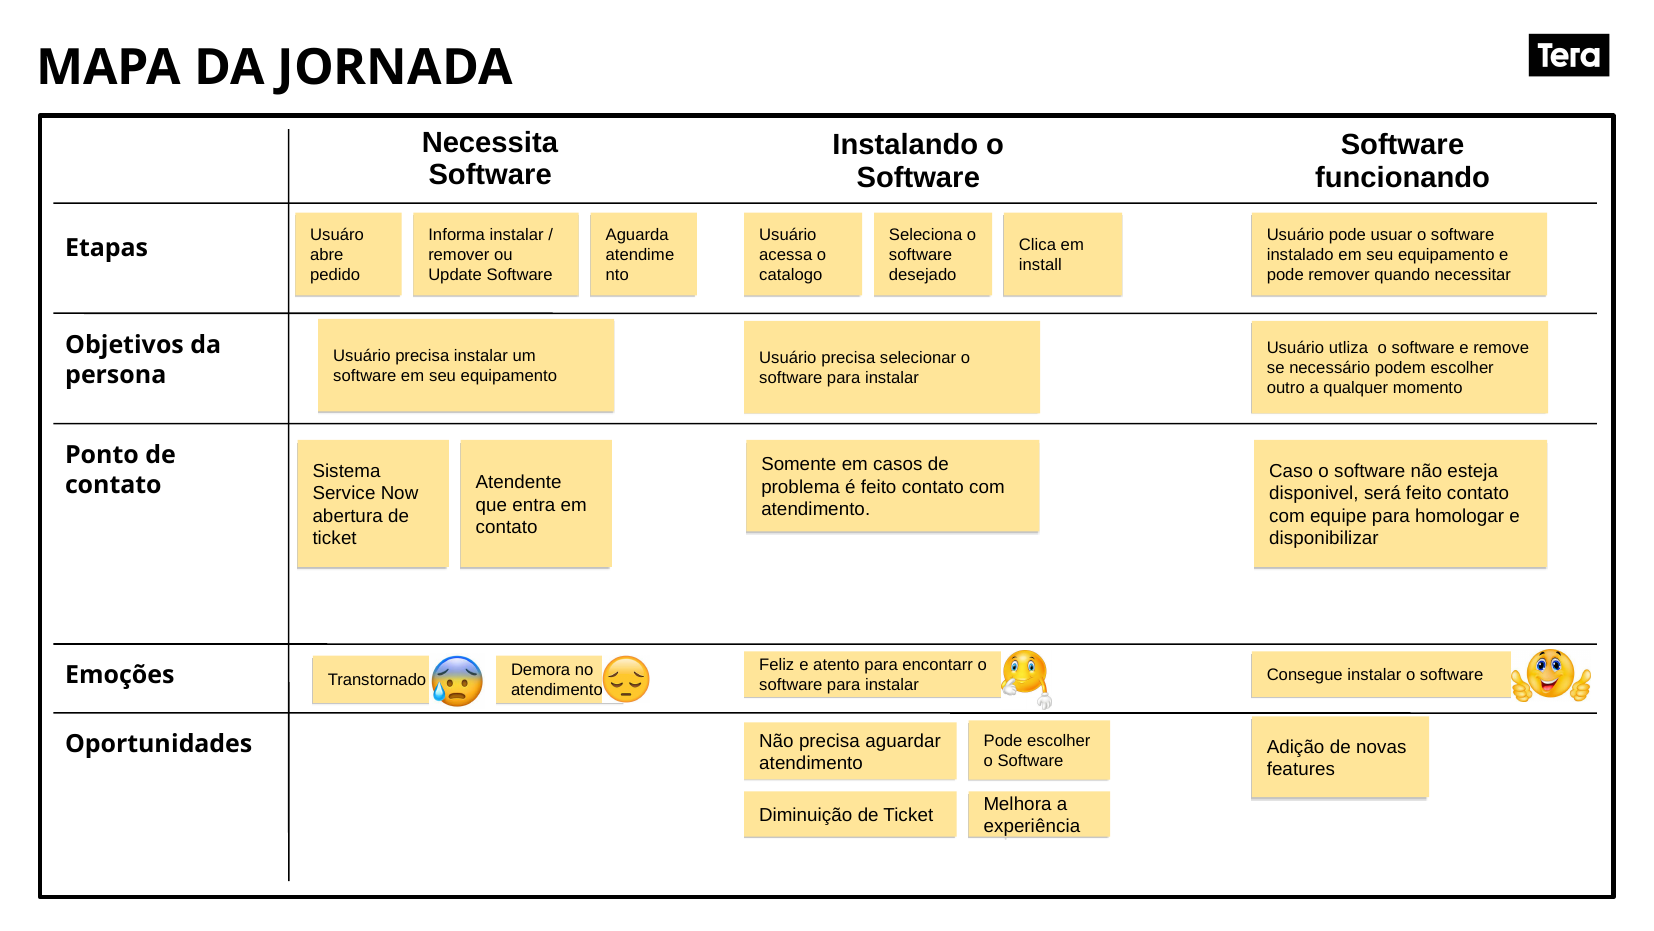

Necessita Software
Instalando o Software
Software funcionando
Usuáro abre pedido
Informa instalar / remover ou Update Software
Aguarda atendimento
Usuário acessa o catalogo
Seleciona o software desejado
Clica em install
Usuário pode usuar o software instalado em seu equipamento e pode remover quando necessitar
Usuário precisa instalar um software em seu equipamento
Usuário precisa selecionar o software para instalar
Usuário utliza o software e remove se necessário podem escolher outro a qualquer momento
Sistema Service Now abertura de ticket
Atendente que entra em contato
Somente em casos de problema é feito contato com atendimento.
Caso o software não esteja disponivel, será feito contato com equipe para homologar e disponibilizar
Feliz e atento para encontarr o software para instalar
Consegue instalar o software
Transtornado
Demora no atendimento
Adição de novas features
Pode escolher o Software
Não precisa aguardar atendimento
Diminuição de Ticket
Melhora a experiência